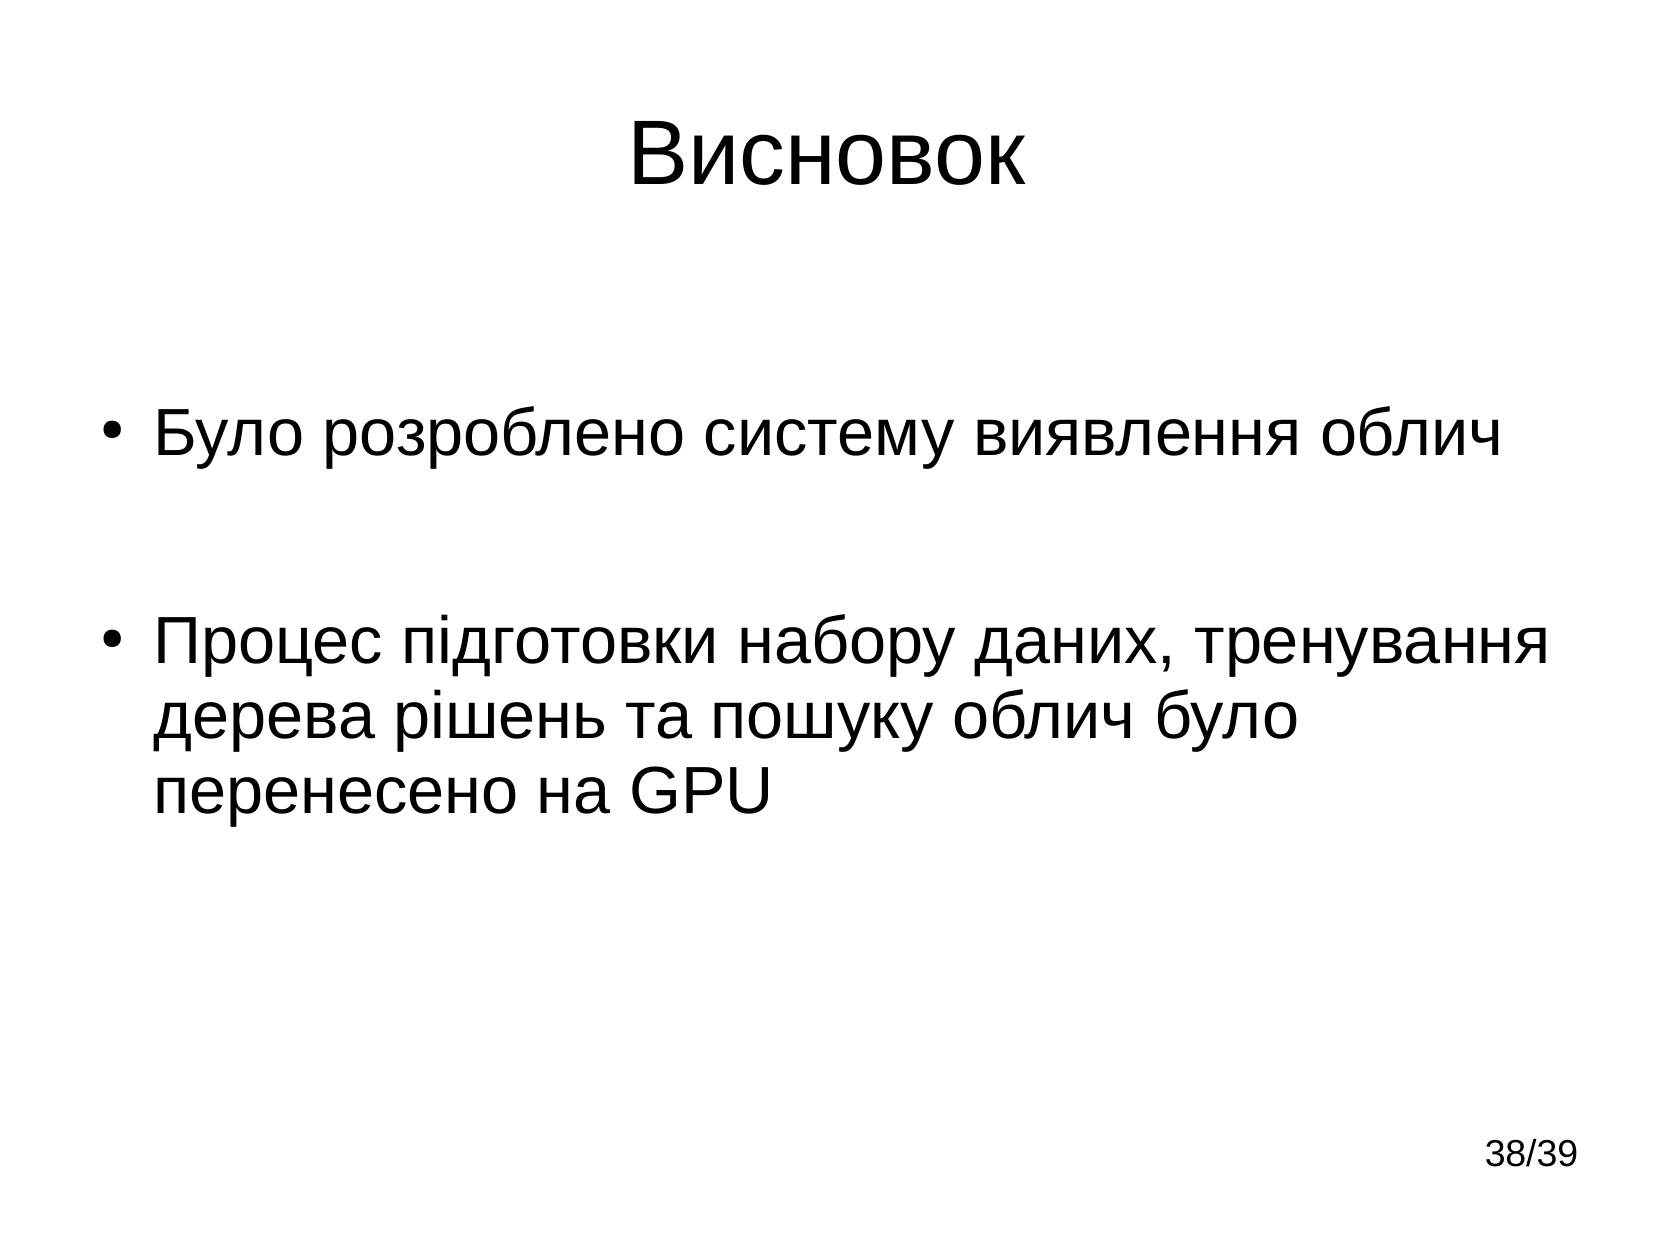

# Висновок
Було розроблено систему виявлення облич
Процес підготовки набору даних, тренування дерева рішень та пошуку облич було перенесено на GPU
38/39